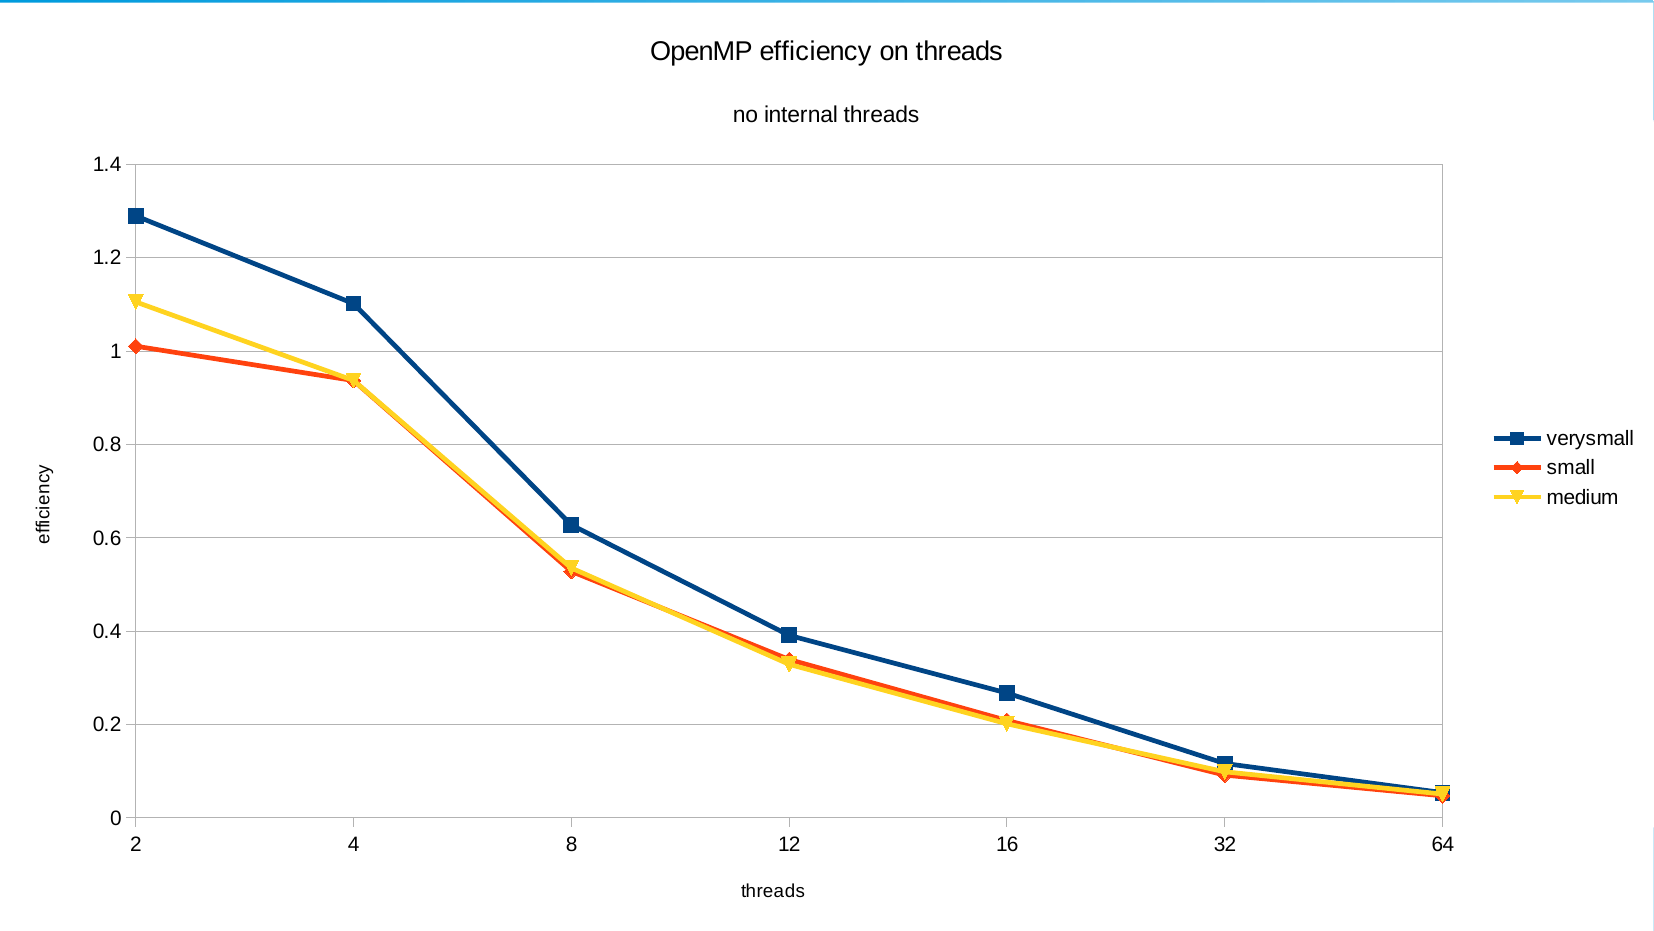

### Chart: OpenMP efficiency on threads
no internal threads
| Category | verysmall | small | medium |
|---|---|---|---|
| 2 | 1.29002633767674 | 1.01073847929767 | 1.10563067704453 |
| 4 | 1.10198342214328 | 0.937147926994142 | 0.937326972181159 |
| 8 | 0.62778264975715 | 0.528235536927669 | 0.53534202204415 |
| 12 | 0.39108463607329 | 0.339252212569844 | 0.329042591334541 |
| 16 | 0.267482467233847 | 0.208725409013349 | 0.201654080122126 |
| 32 | 0.116584611144518 | 0.0916496804759806 | 0.0987530299941099 |
13